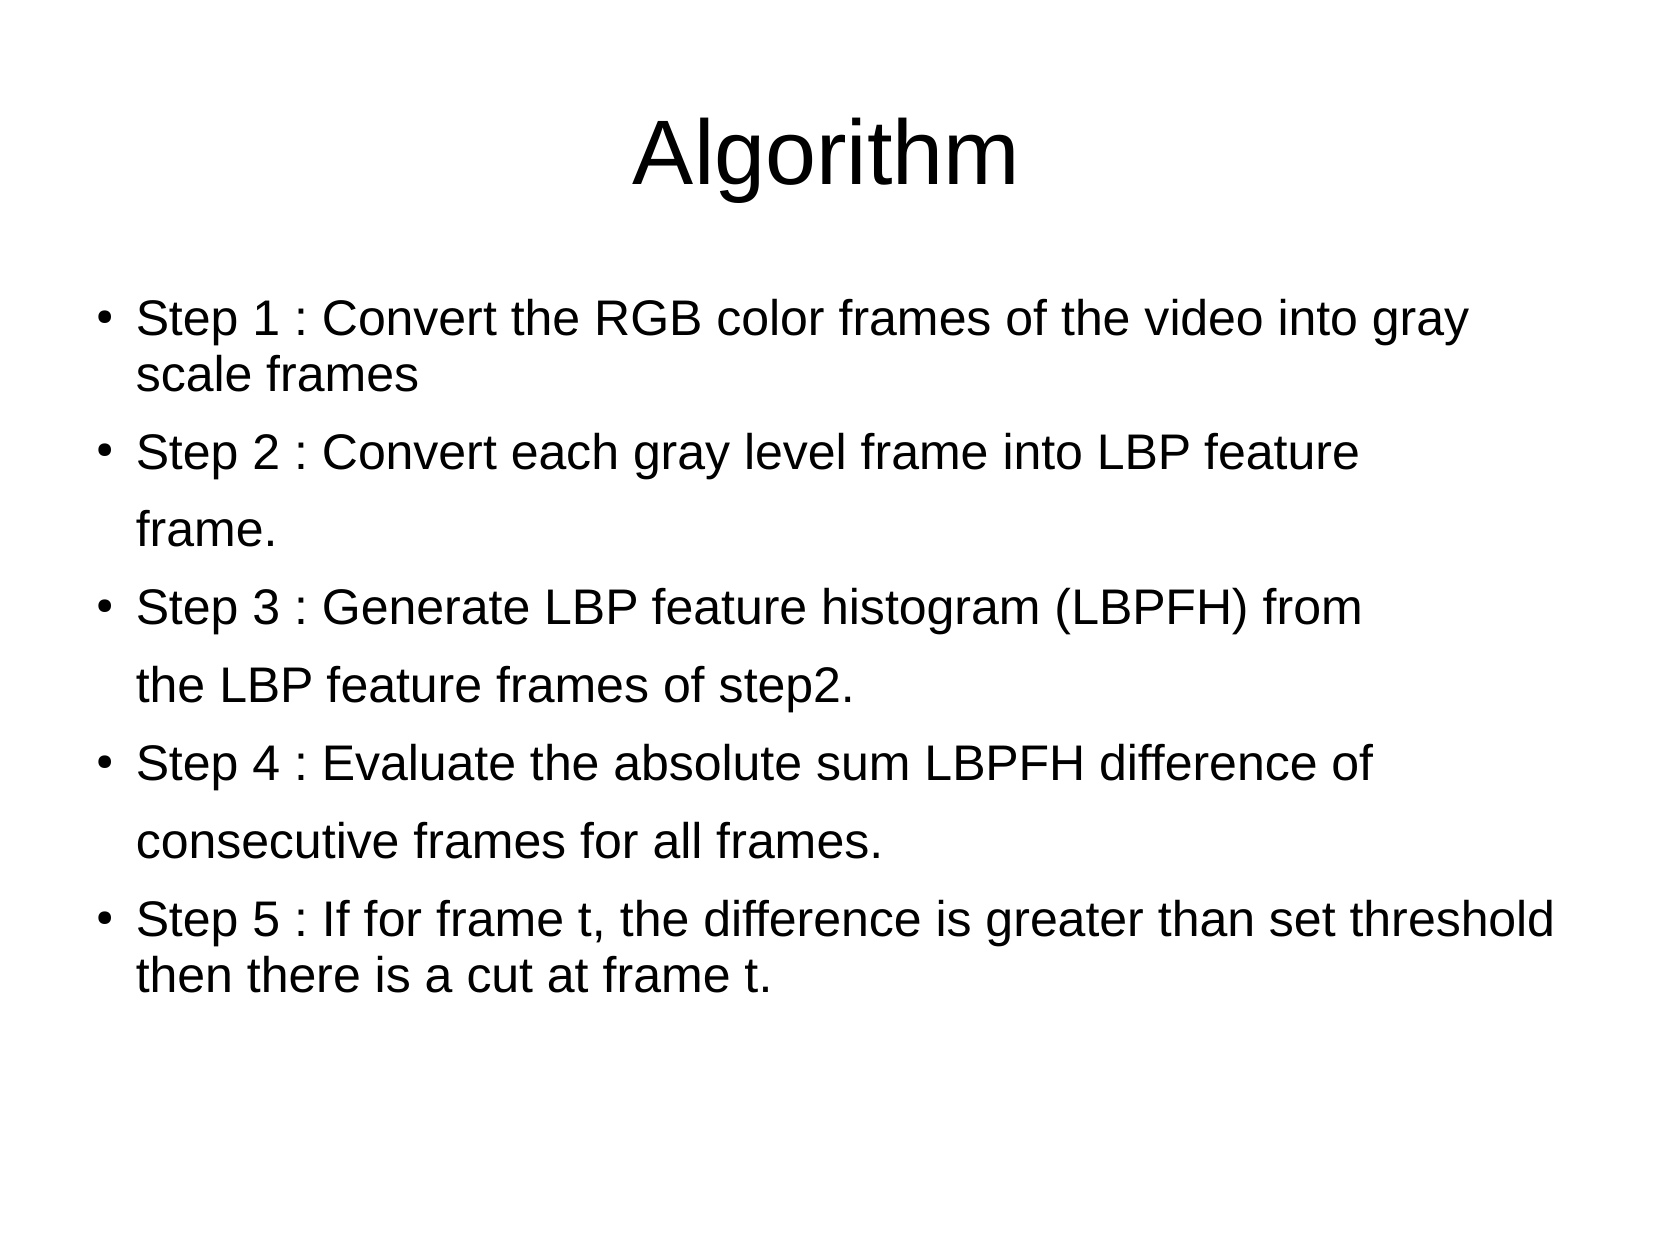

# Algorithm
Step 1 : Convert the RGB color frames of the video into gray scale frames
Step 2 : Convert each gray level frame into LBP feature
frame.
Step 3 : Generate LBP feature histogram (LBPFH) from
the LBP feature frames of step2.
Step 4 : Evaluate the absolute sum LBPFH difference of
consecutive frames for all frames.
Step 5 : If for frame t, the difference is greater than set threshold then there is a cut at frame t.